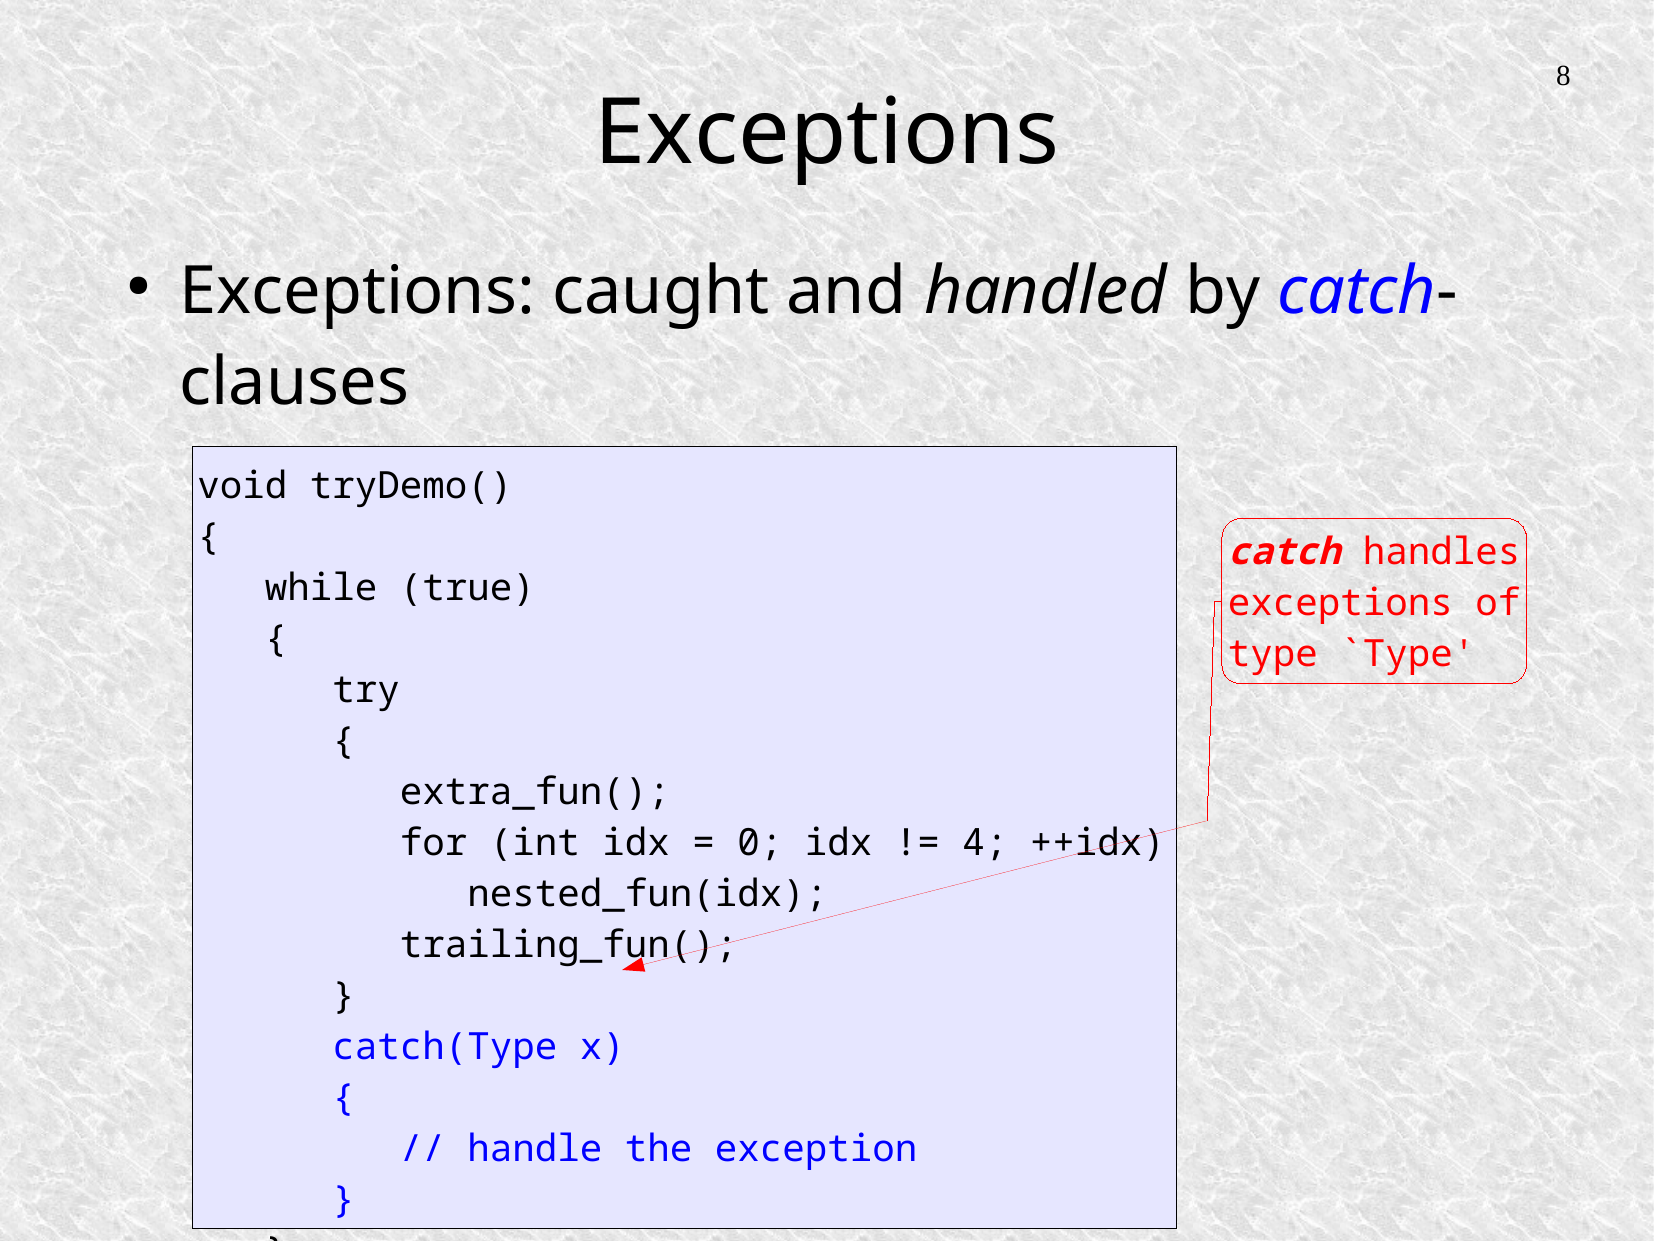

# Exceptions
8
Exceptions: caught and handled by catch-clauses
void tryDemo()
{
 while (true)
 {
 try
 {
 extra_fun();
 for (int idx = 0; idx != 4; ++idx)
 nested_fun(idx);
 trailing_fun();
 }
 catch(Type x)
 {
 // handle the exception
 }
 }
}